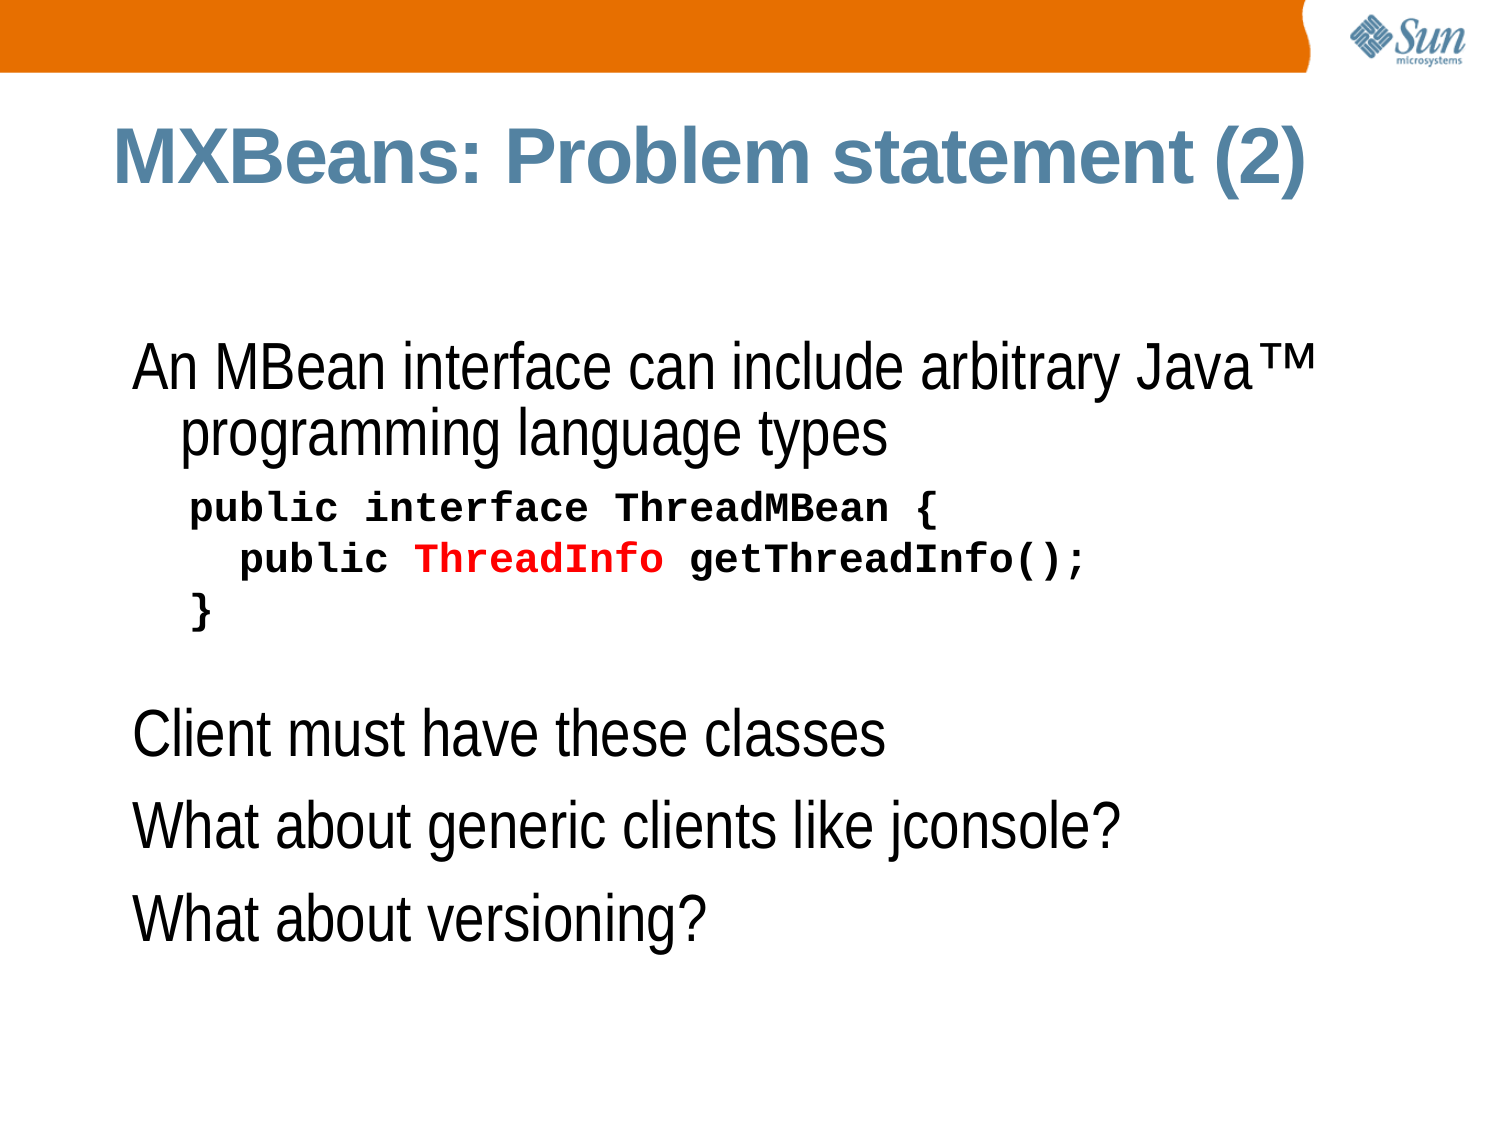

# MXBeans: Problem statement (2)
An MBean interface can include arbitrary Java™ programming language types
Client must have these classes
What about generic clients like jconsole?
What about versioning?
public interface ThreadMBean {
 public ThreadInfo getThreadInfo();
}